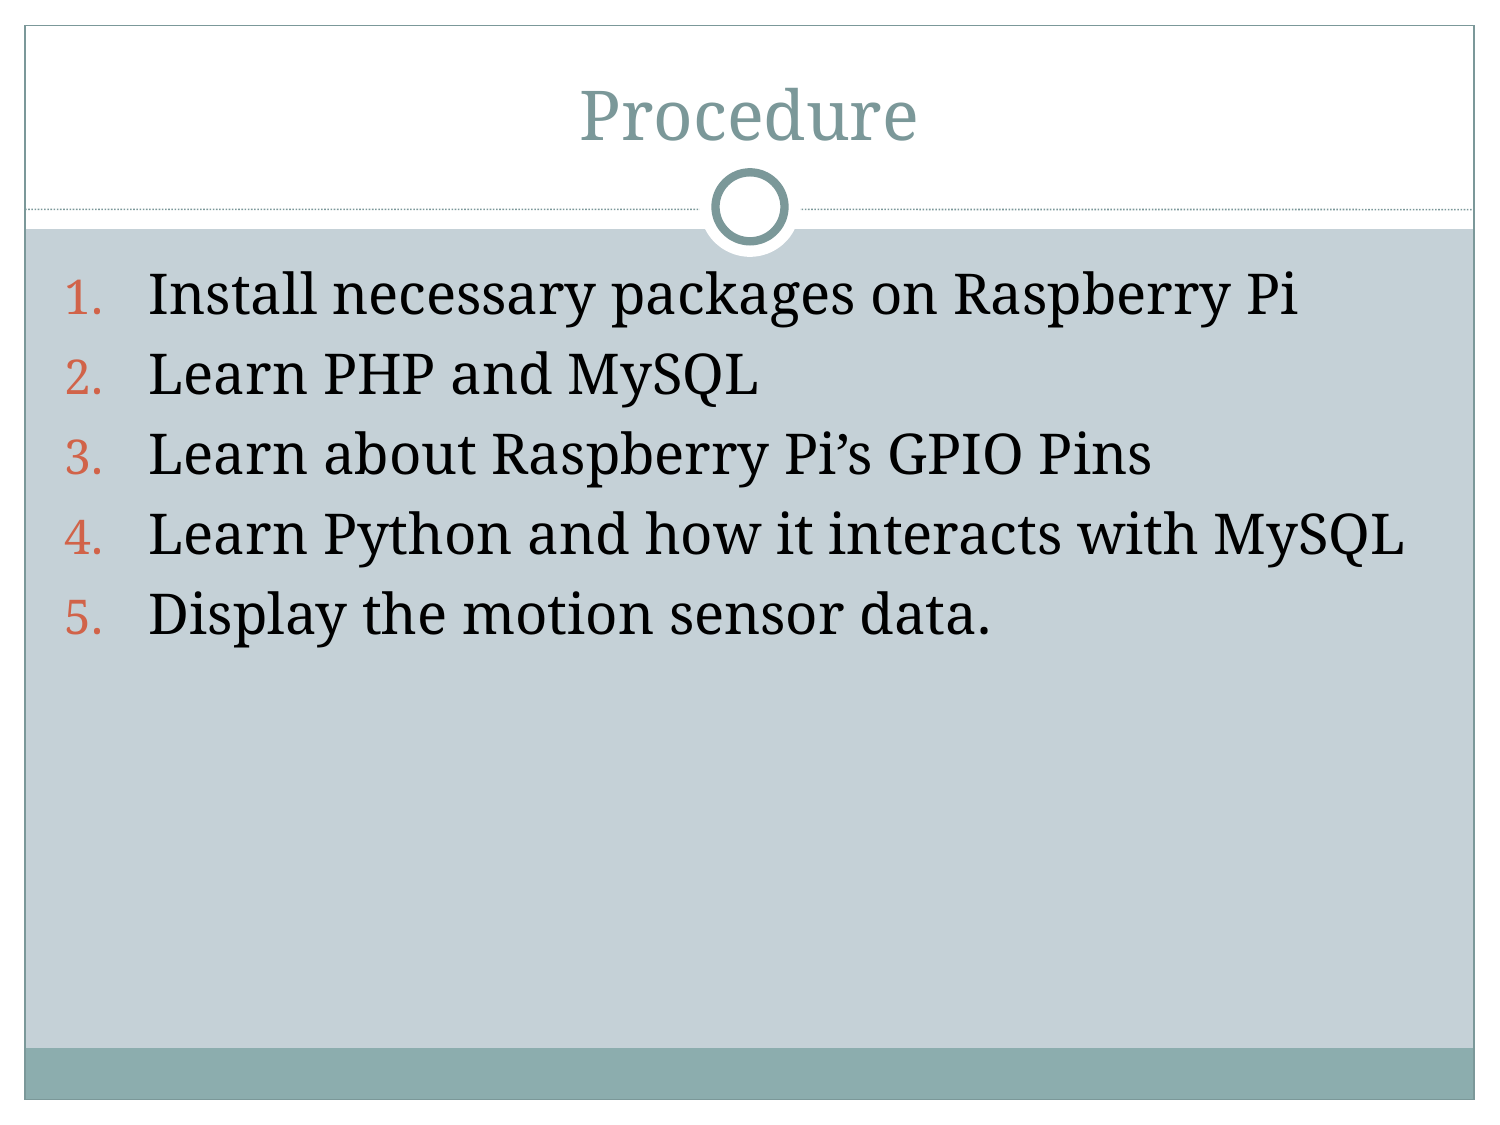

# Procedure
Install necessary packages on Raspberry Pi
Learn PHP and MySQL
Learn about Raspberry Pi’s GPIO Pins
Learn Python and how it interacts with MySQL
Display the motion sensor data.